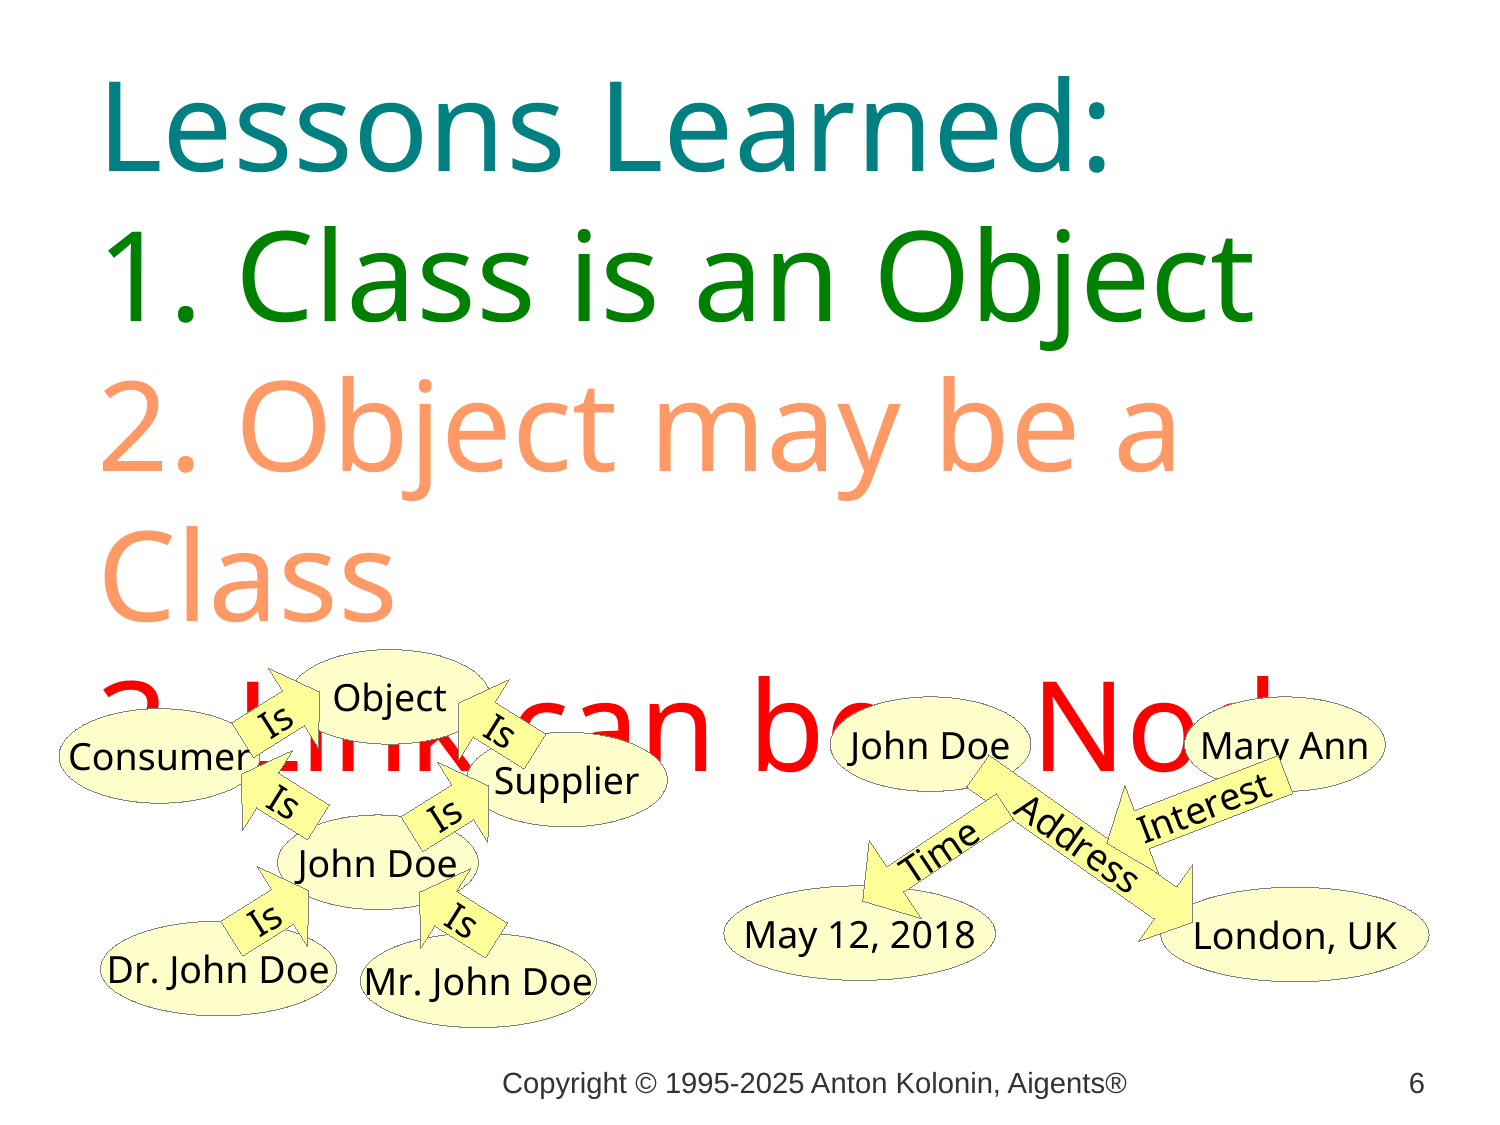

Lessons Learned:
1. Class is an Object
2. Object may be a Class
3. Link can be a Node
Object
Is
Is
John Doe
Mary Ann
Consumer
Supplier
Is
Interest
Is
Address
Time
John Doe
Is
Is
May 12, 2018
London, UK
Dr. John Doe
Mr. John Doe
Copyright © 1995-2025 Anton Kolonin, Aigents®
6